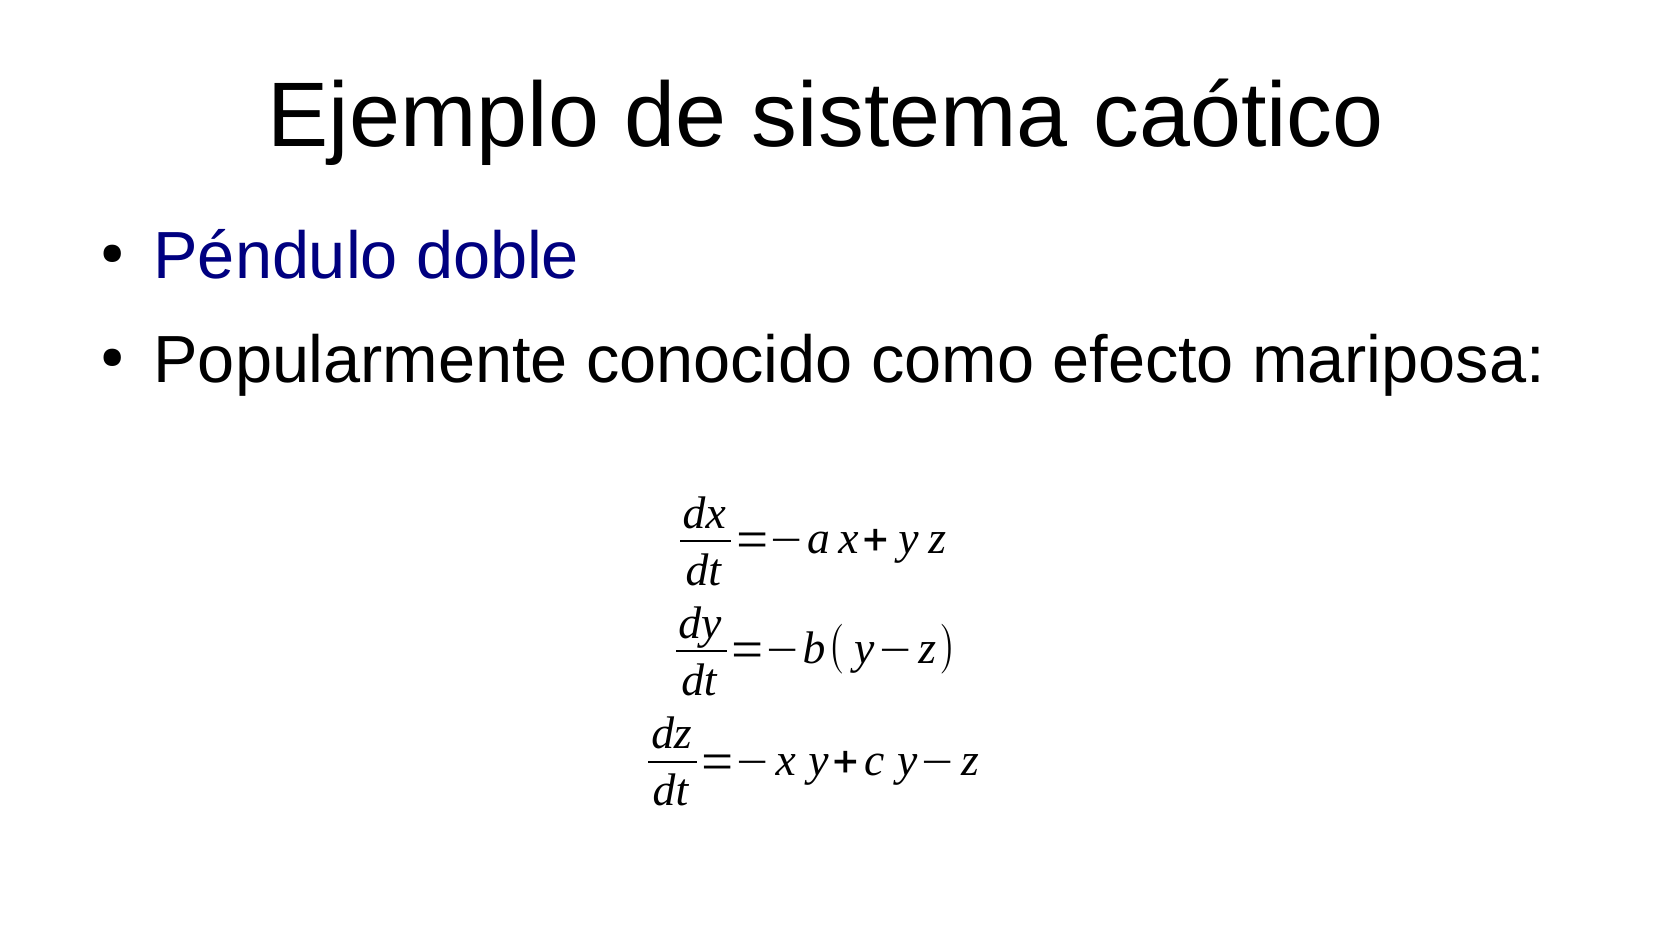

# Ejemplo de sistema caótico
Péndulo doble
Popularmente conocido como efecto mariposa: